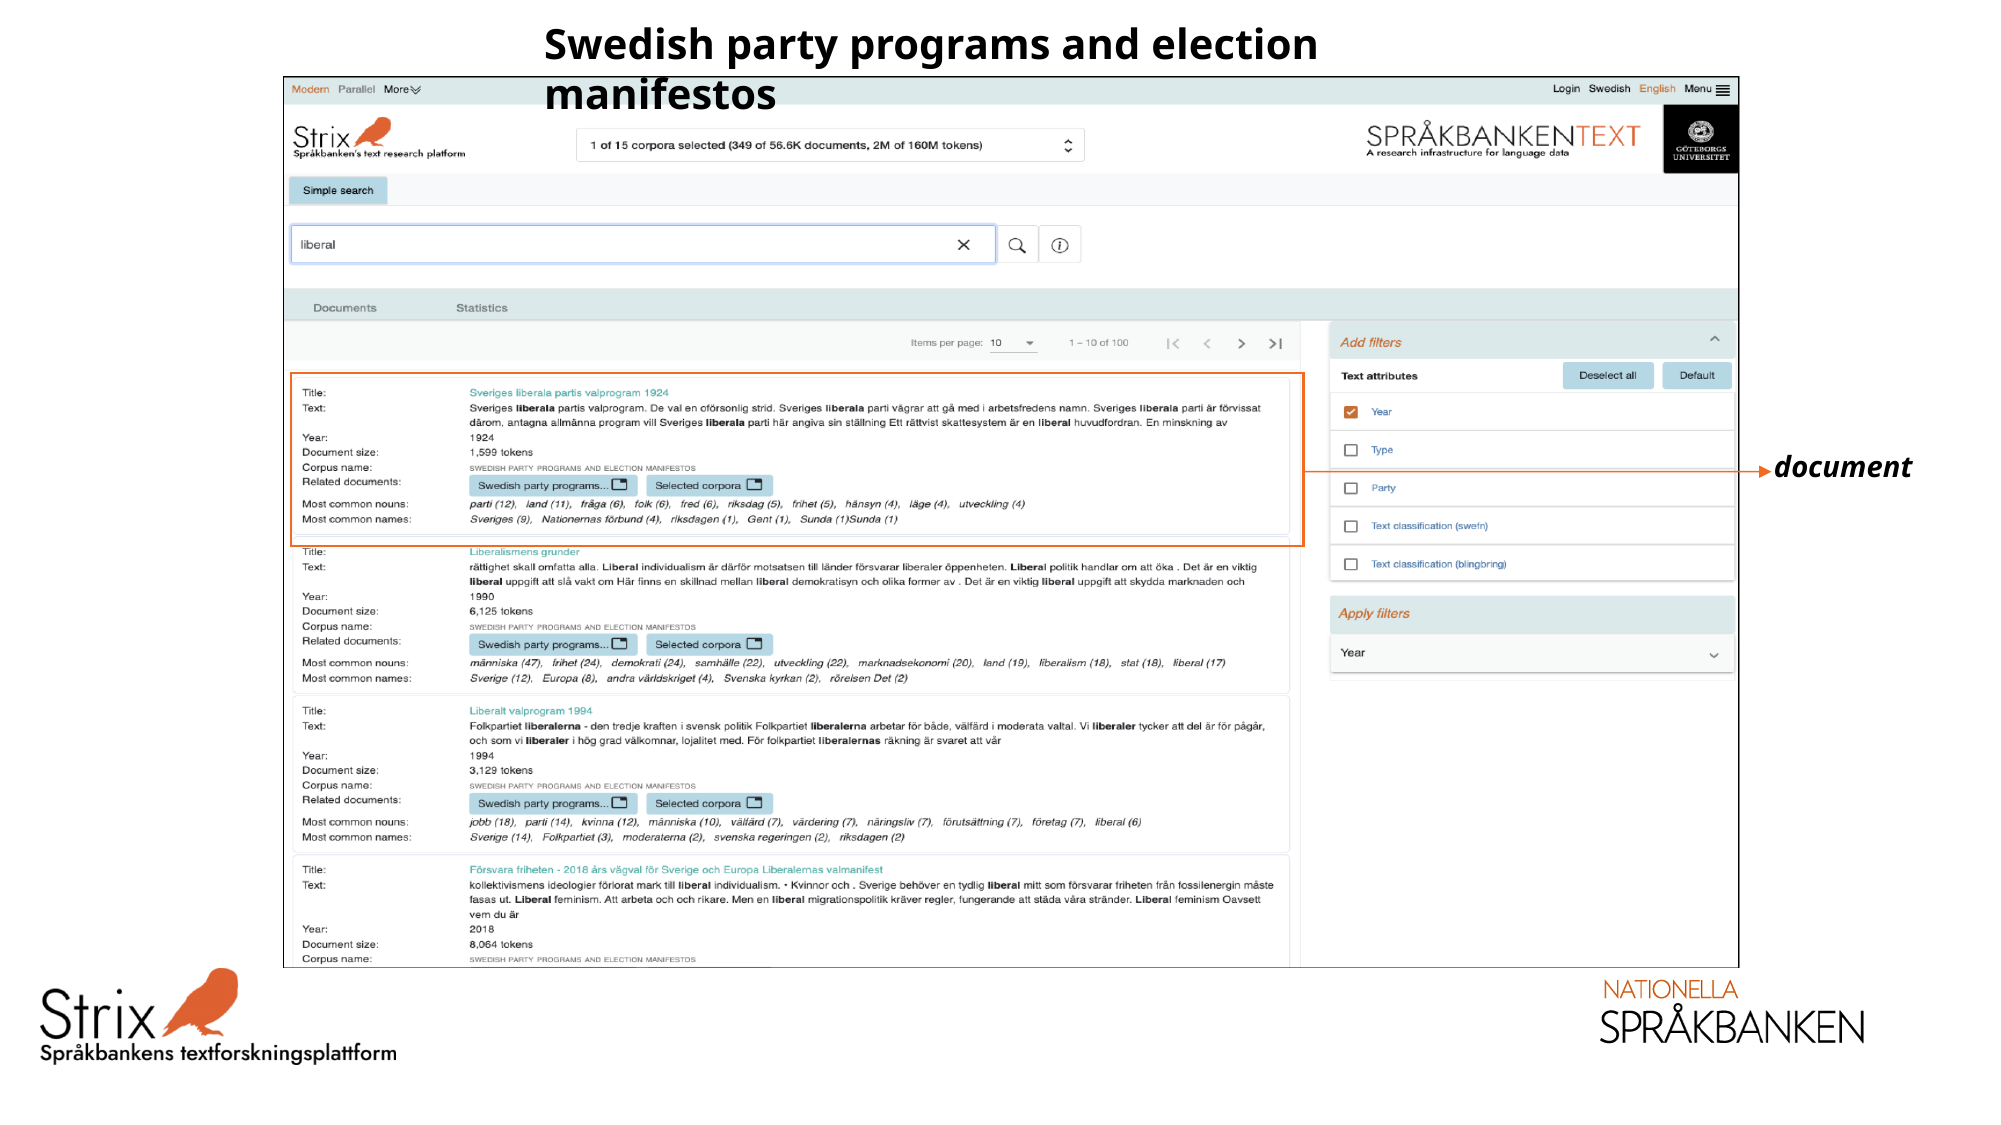

Swedish party programs and election manifestos
document